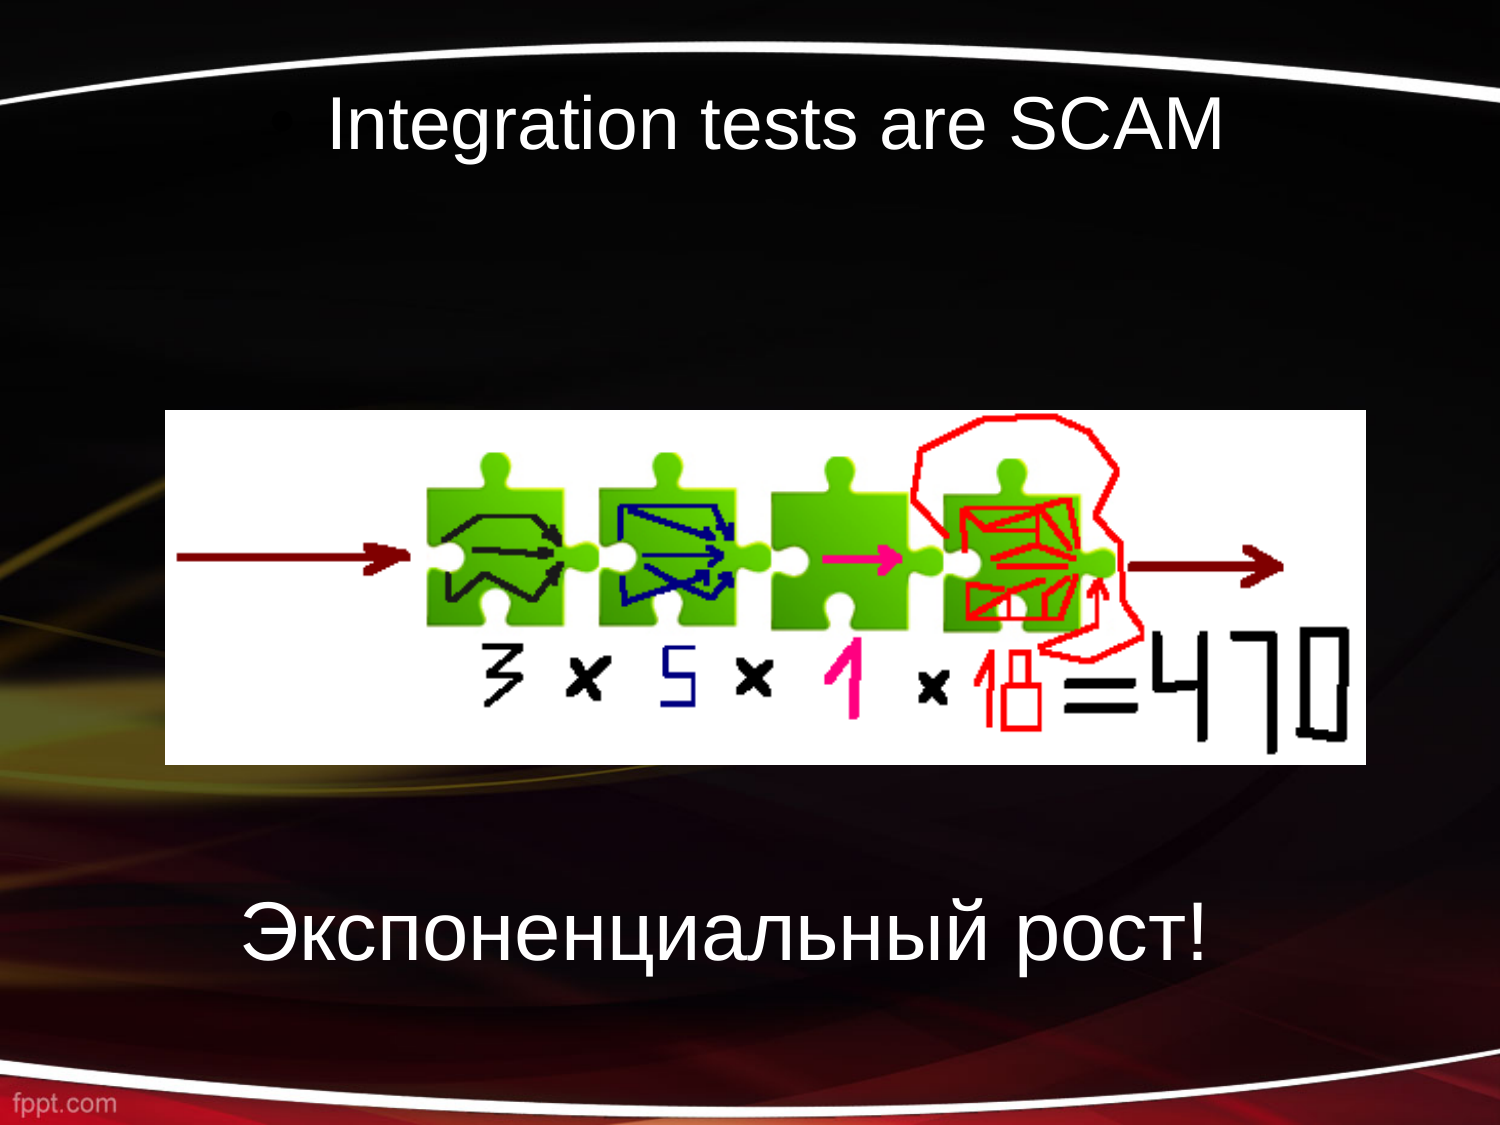

# Integration tests are SCAM
Экспоненциальный рост!